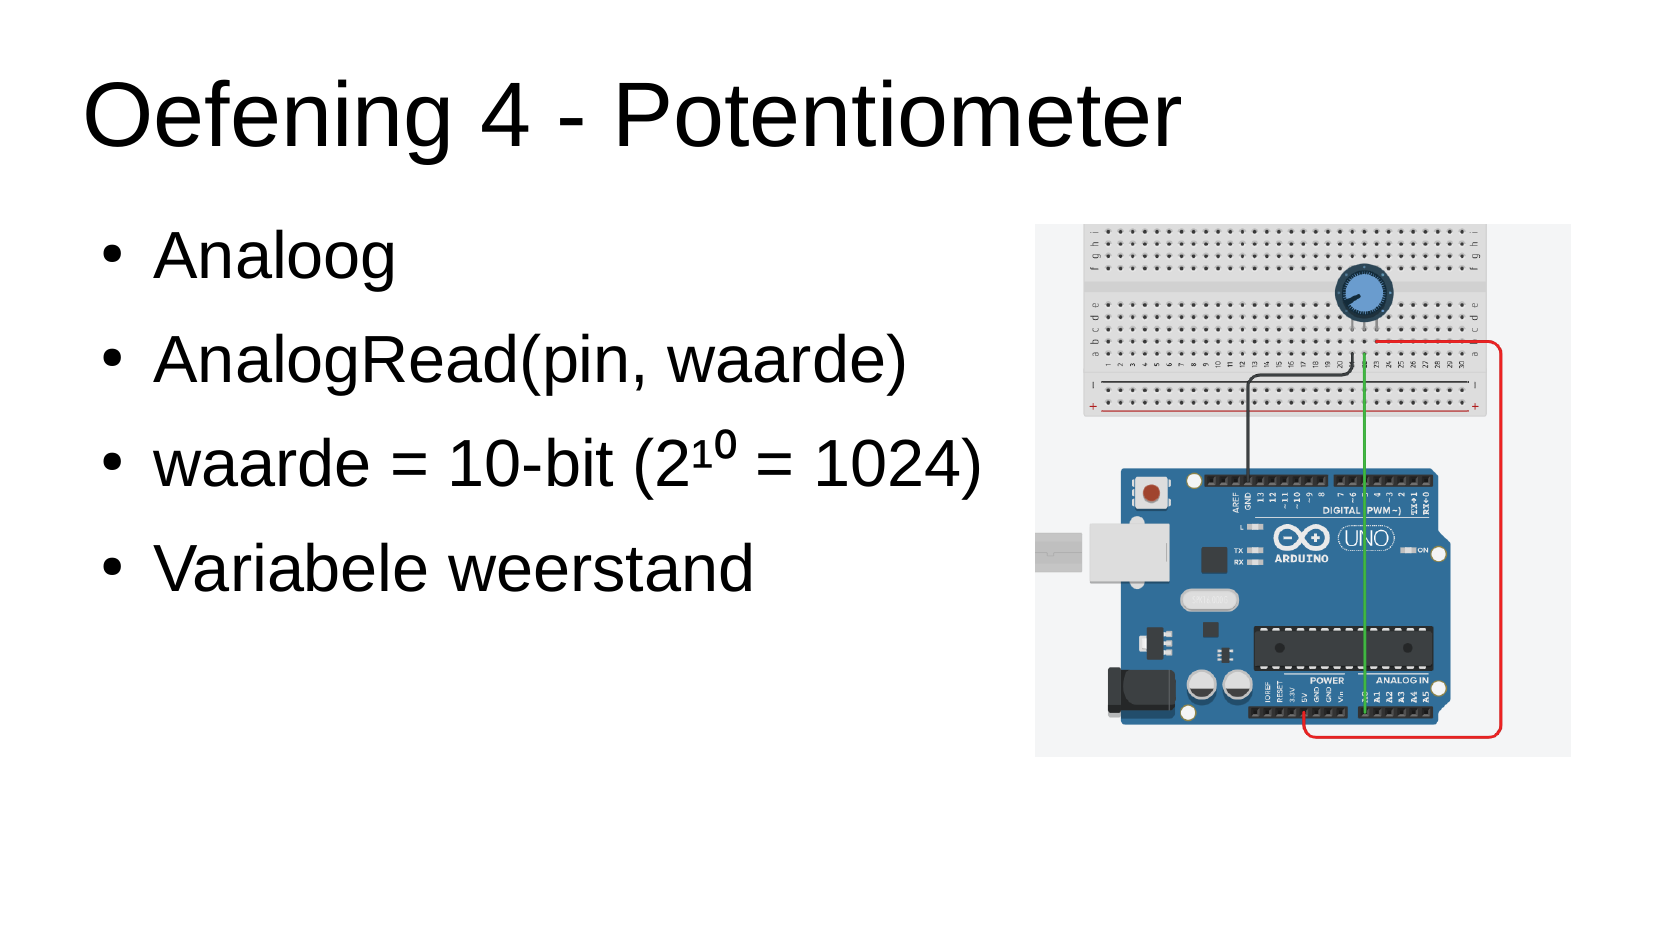

# Oefening 4 - Potentiometer
Analoog
AnalogRead(pin, waarde)
waarde = 10-bit (2¹⁰ = 1024)
Variabele weerstand